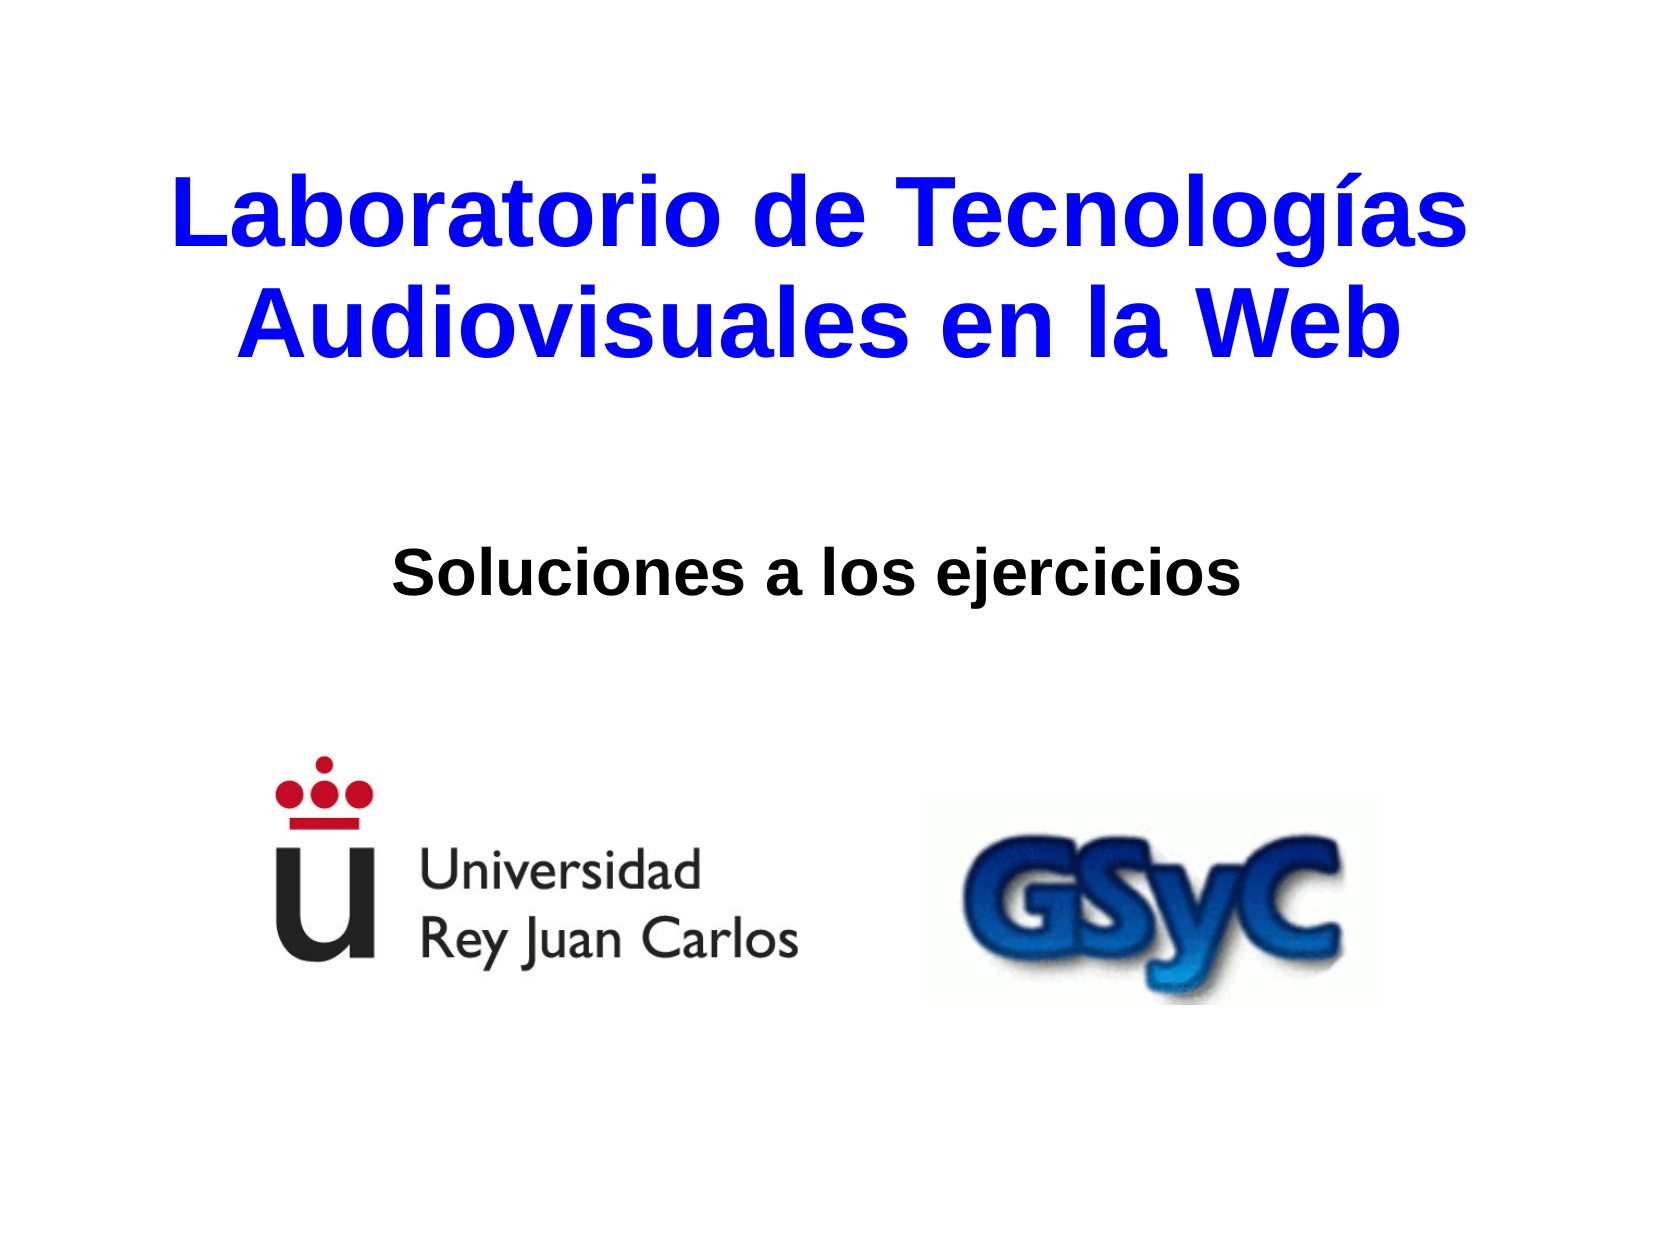

# Laboratorio de Tecnologías Audiovisuales en la Web
Soluciones a los ejercicios